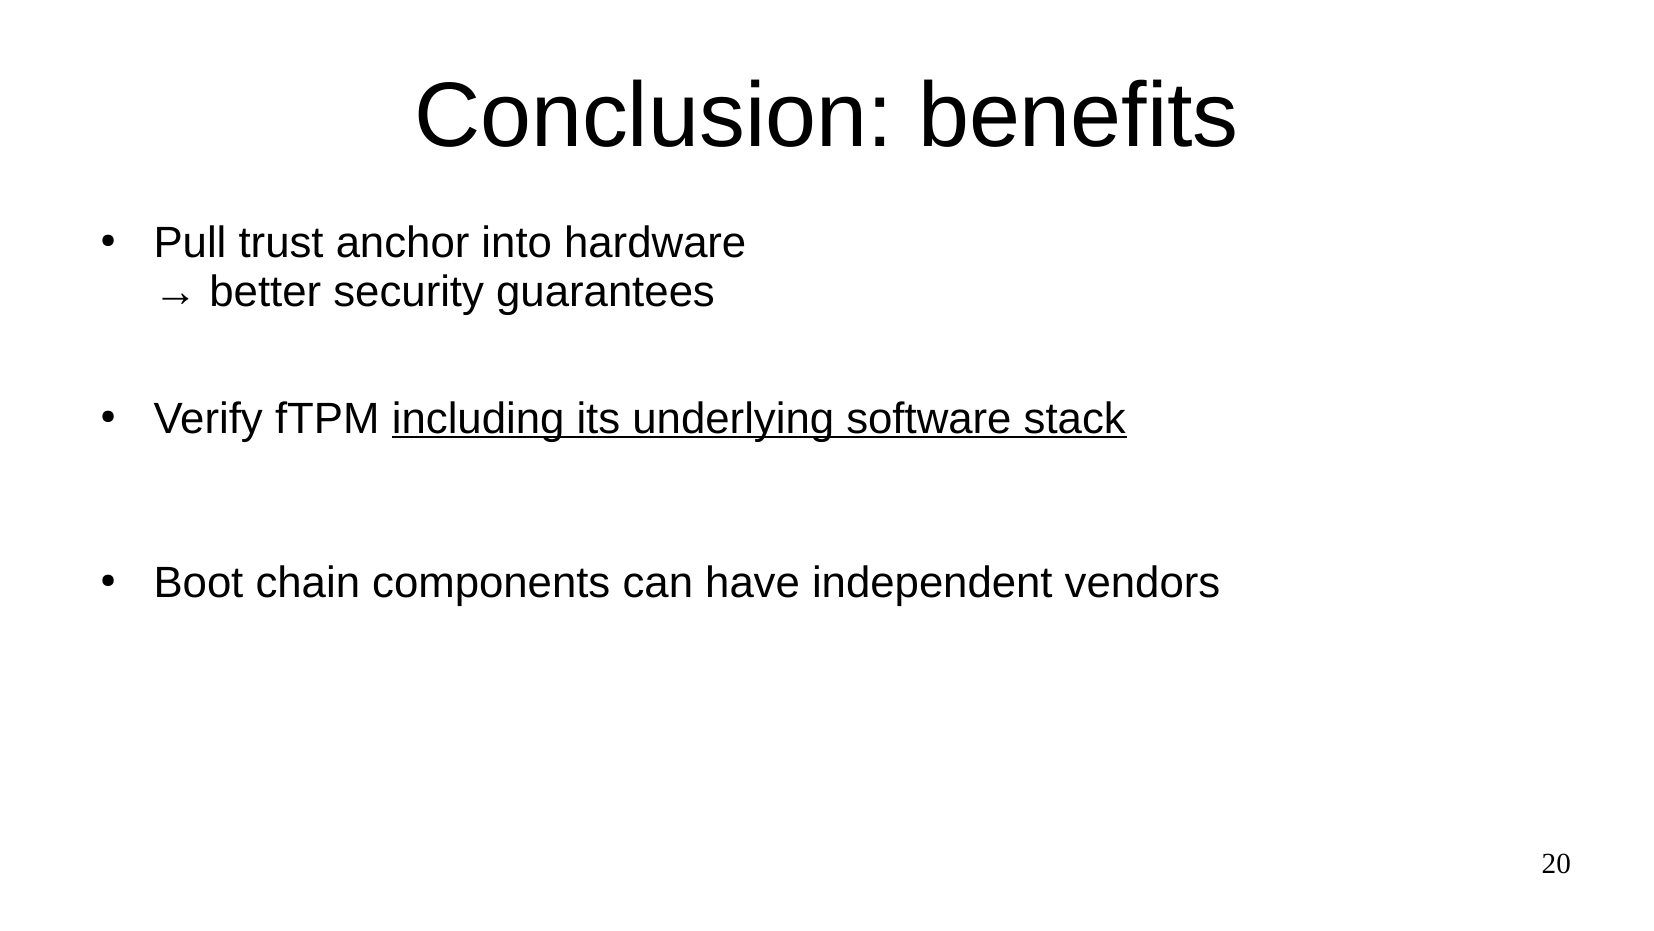

# Conclusion: benefits
Pull trust anchor into hardware
→ better security guarantees
Verify fTPM including its underlying software stack
Boot chain components can have independent vendors
20